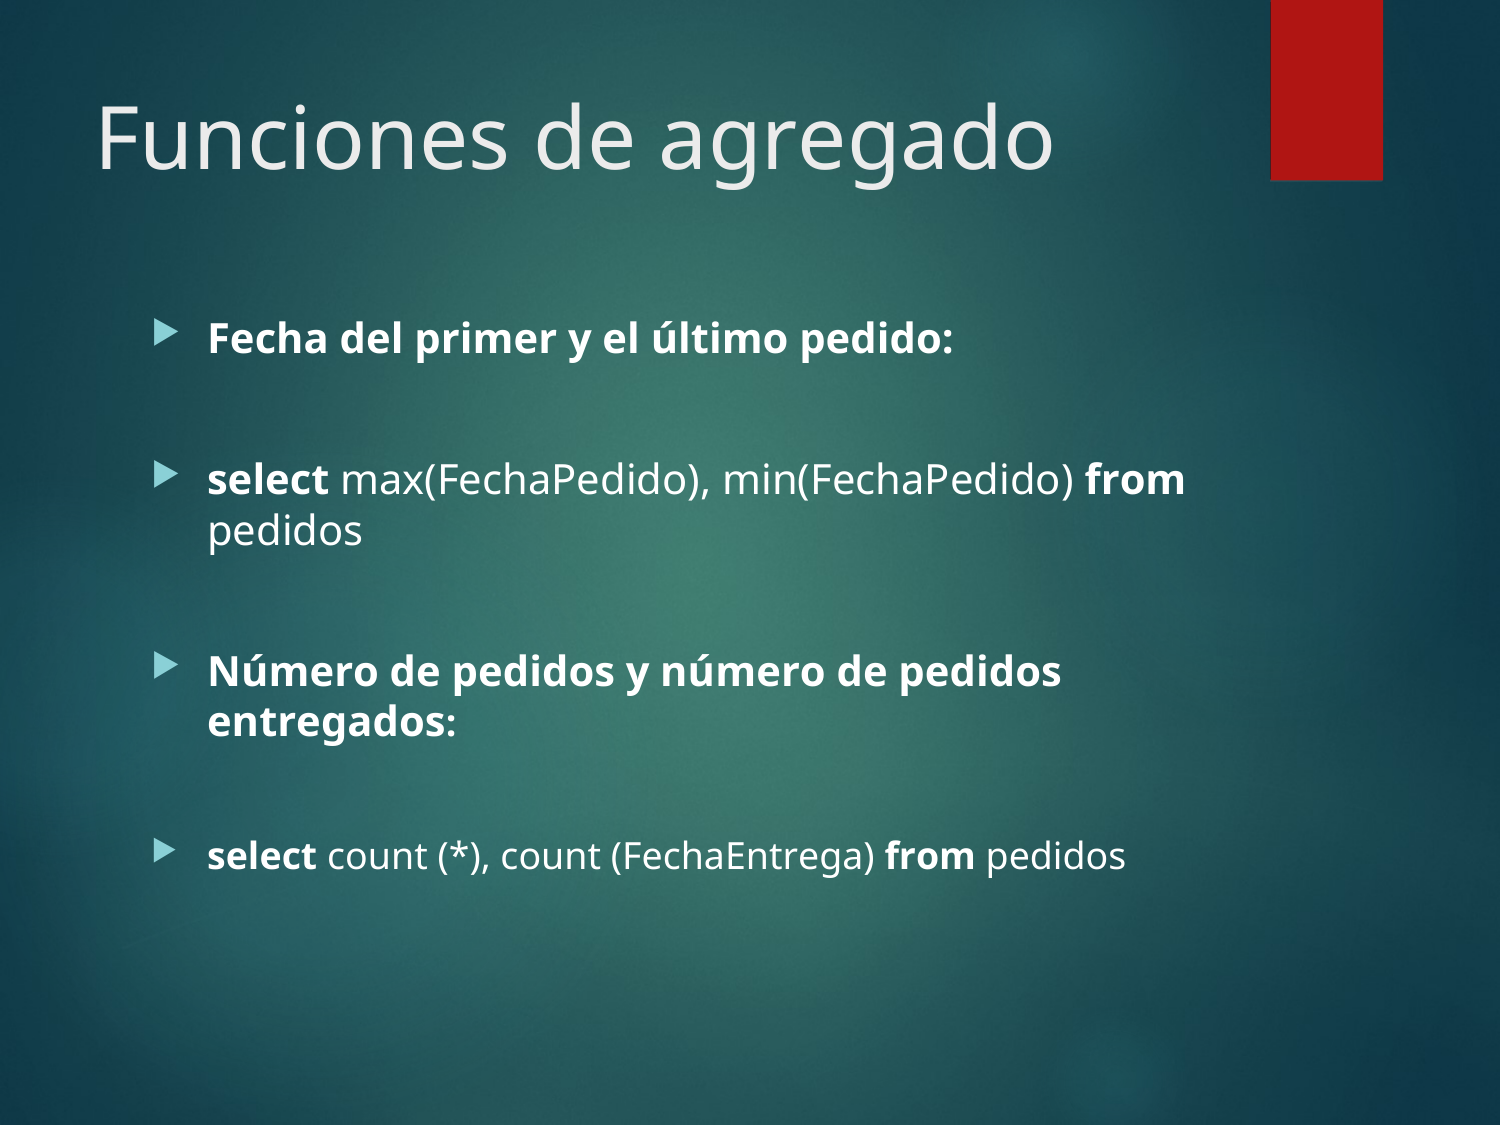

# Funciones de agregado
Fecha del primer y el último pedido:
select max(FechaPedido), min(FechaPedido) from pedidos
Número de pedidos y número de pedidos entregados:
select count (*), count (FechaEntrega) from pedidos